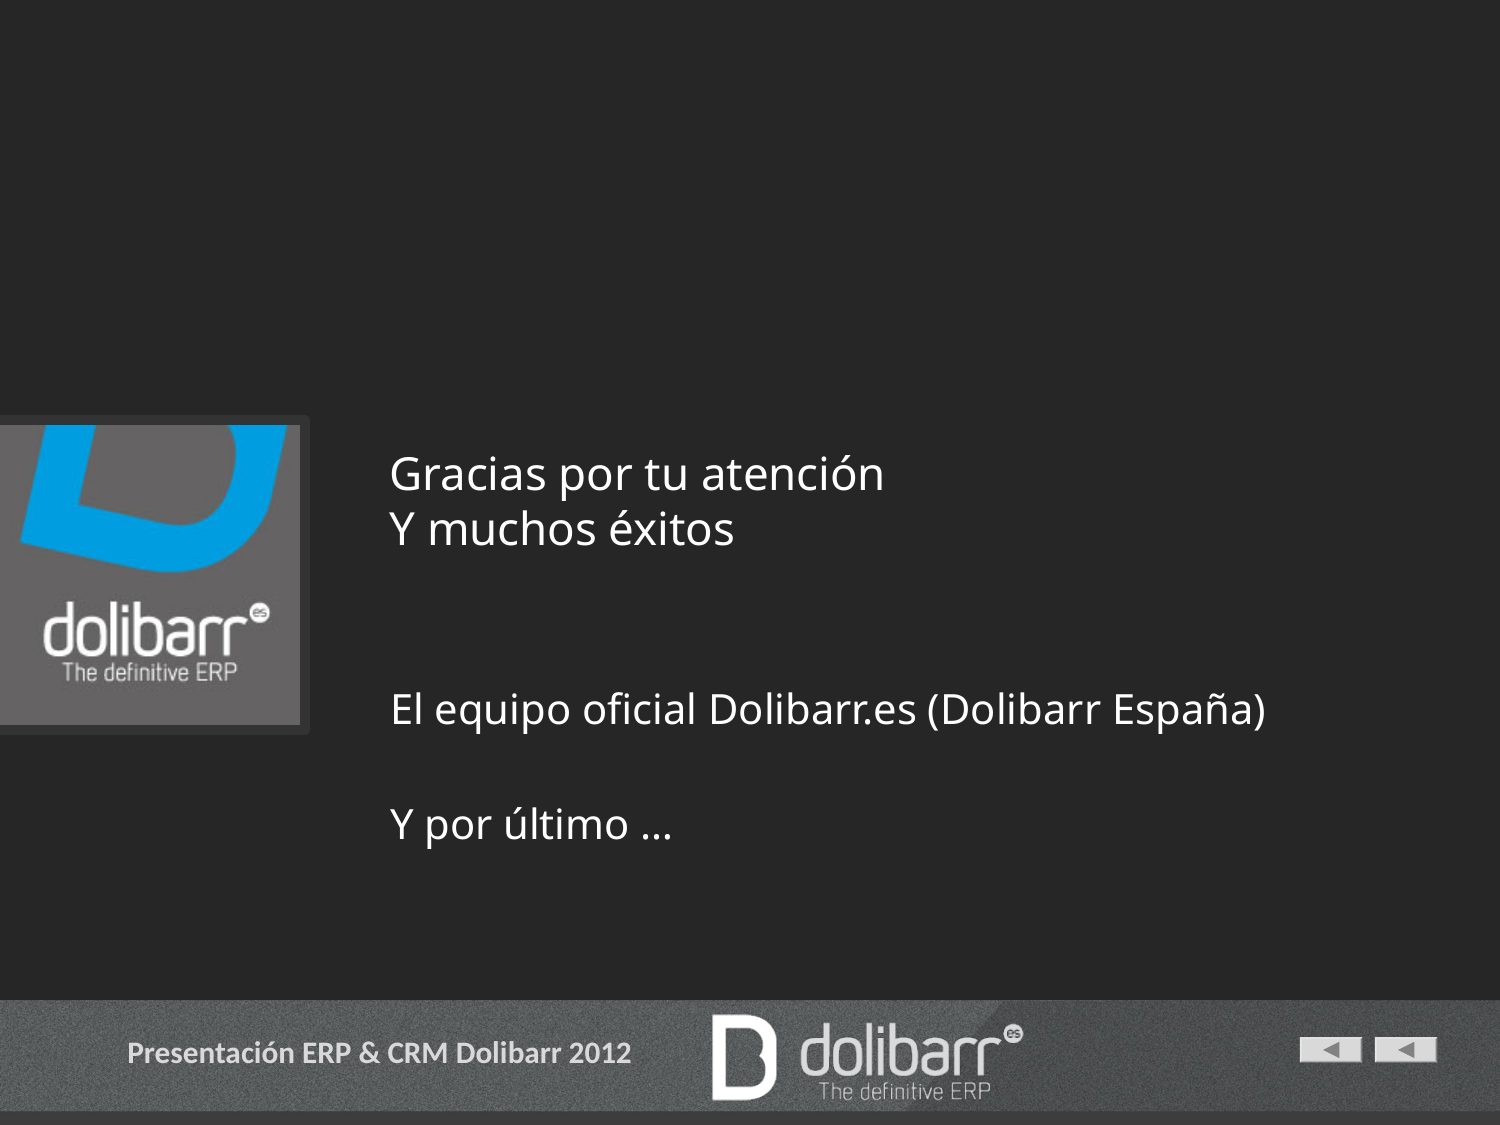

# Gracias por tu atención
Y muchos éxitos
El equipo oficial Dolibarr.es (Dolibarr España)
Y por último …
Presentación ERP & CRM Dolibarr 2012